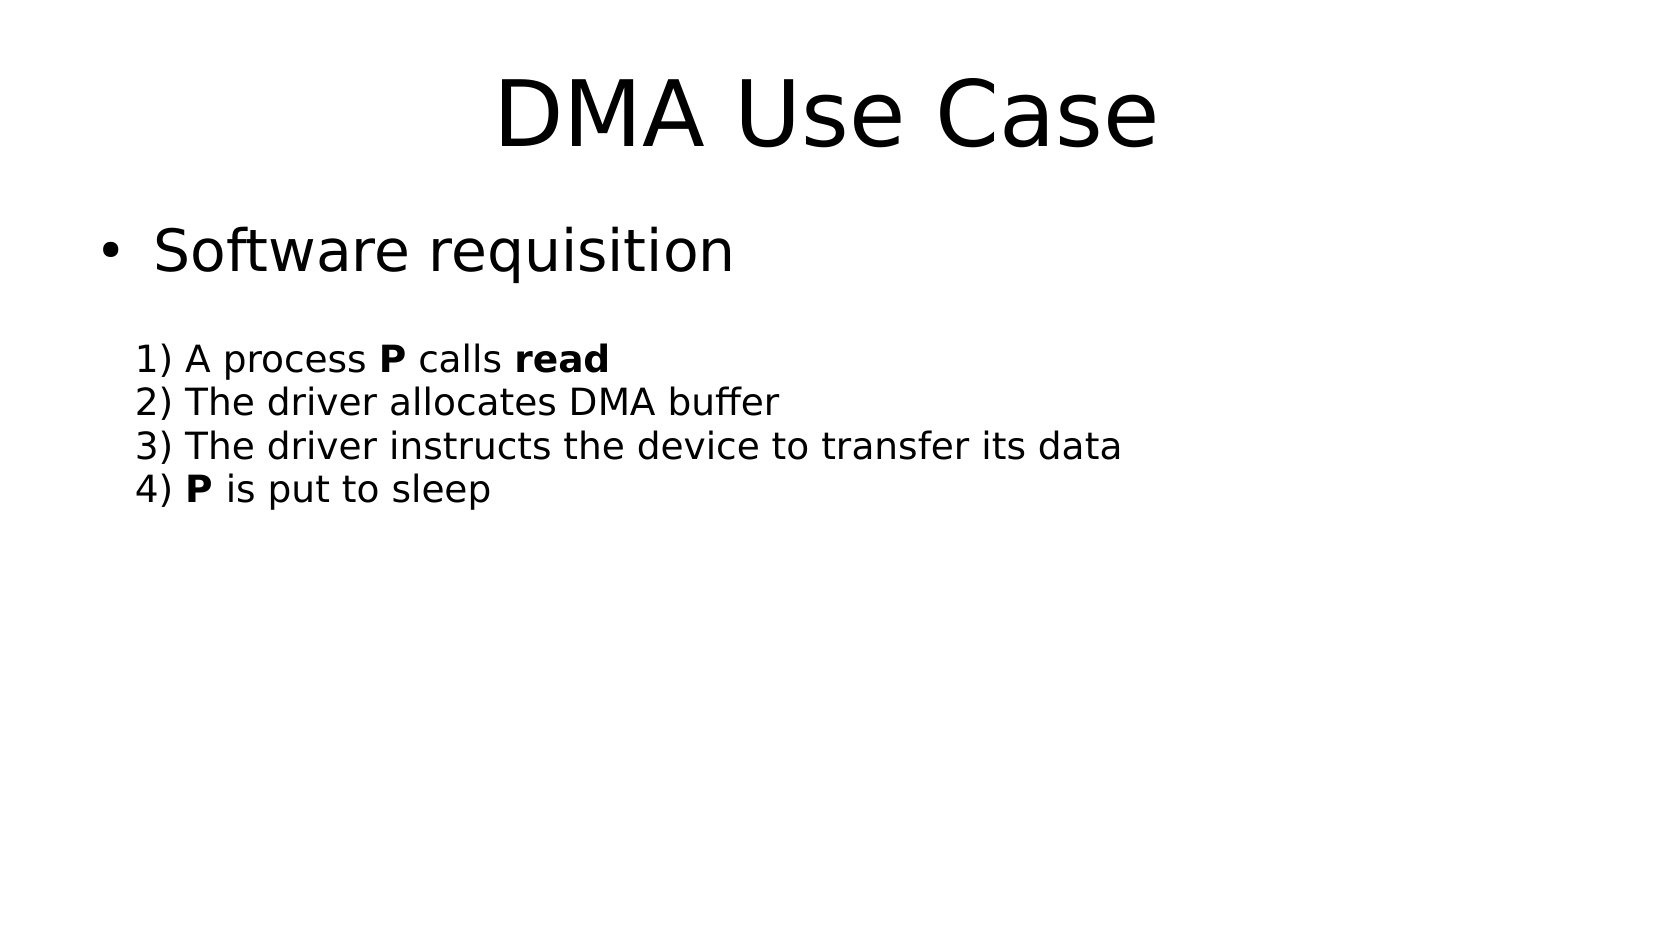

# DMA Use Case
Software requisition
1) A process P calls read
2) The driver allocates DMA buffer
3) The driver instructs the device to transfer its data
4) P is put to sleep